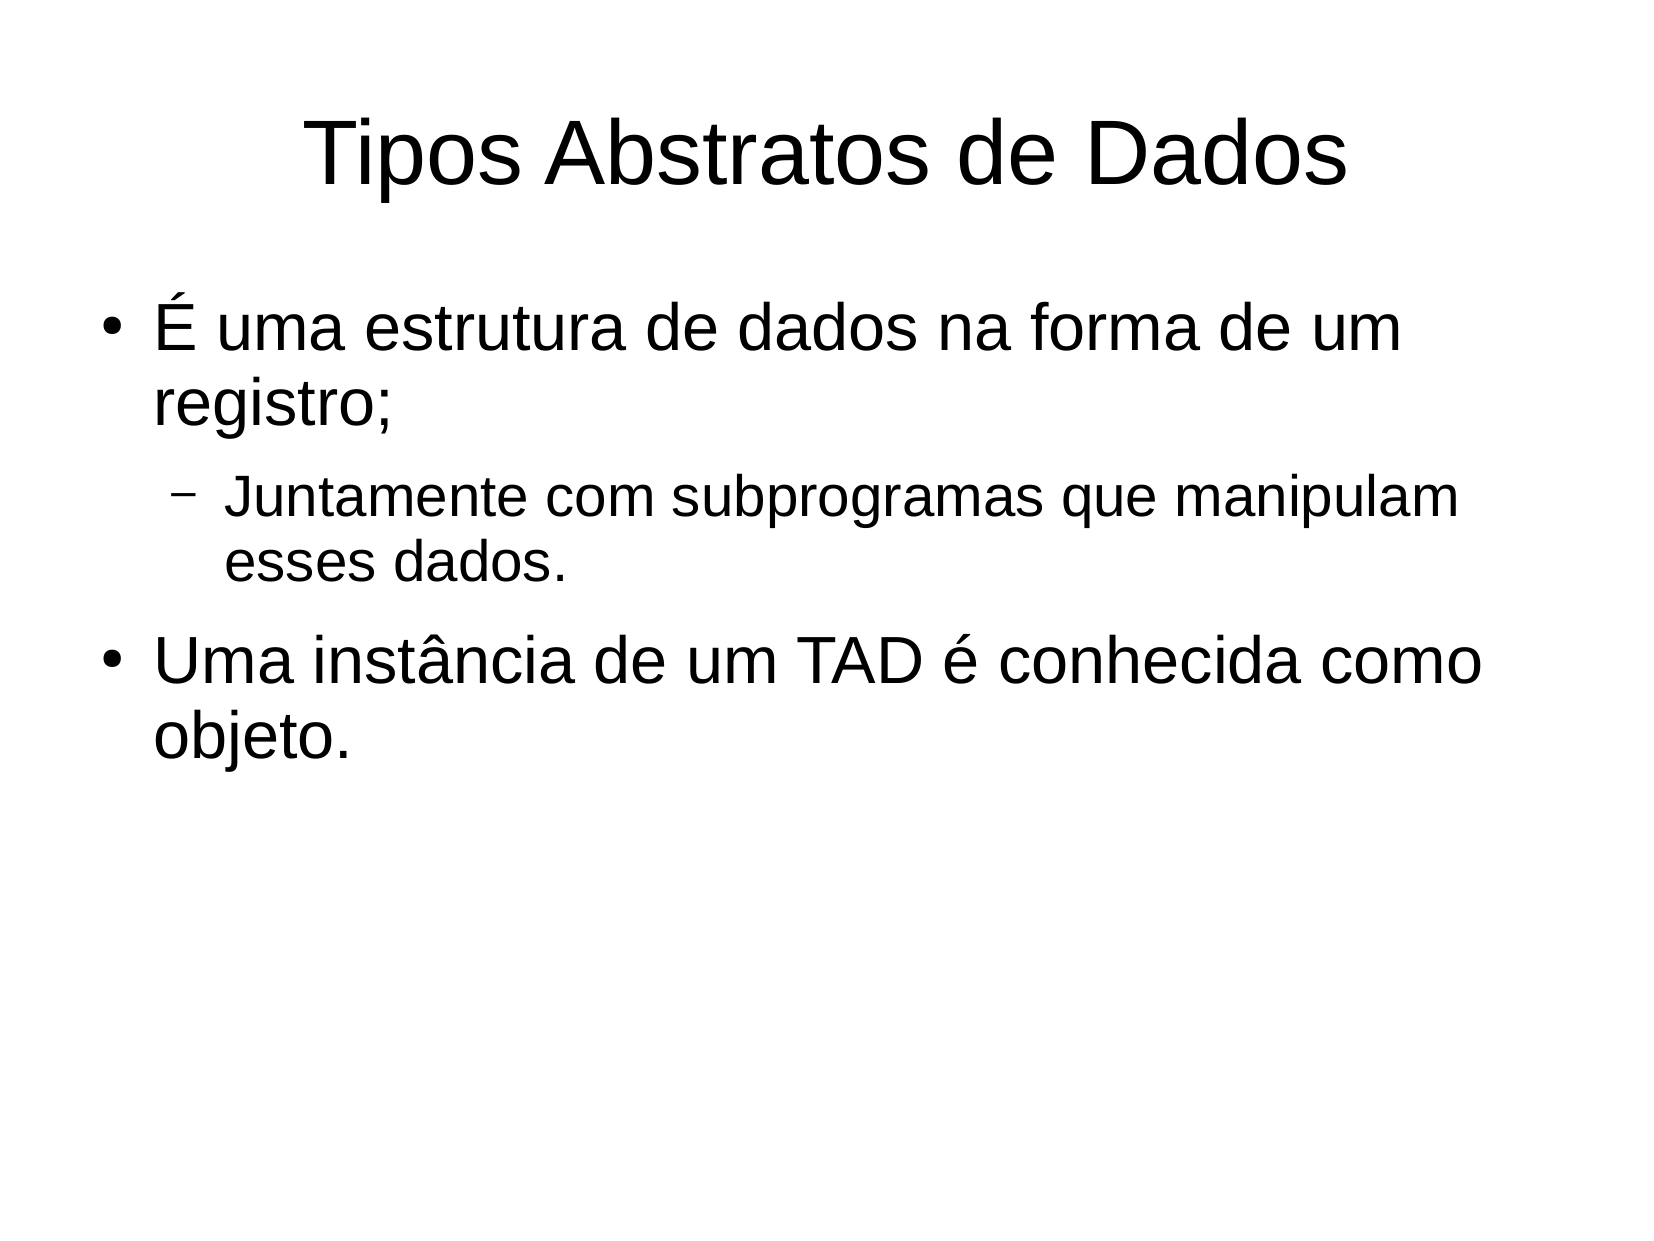

# Tipos Abstratos de Dados
É uma estrutura de dados na forma de um registro;
Juntamente com subprogramas que manipulam esses dados.
Uma instância de um TAD é conhecida como objeto.